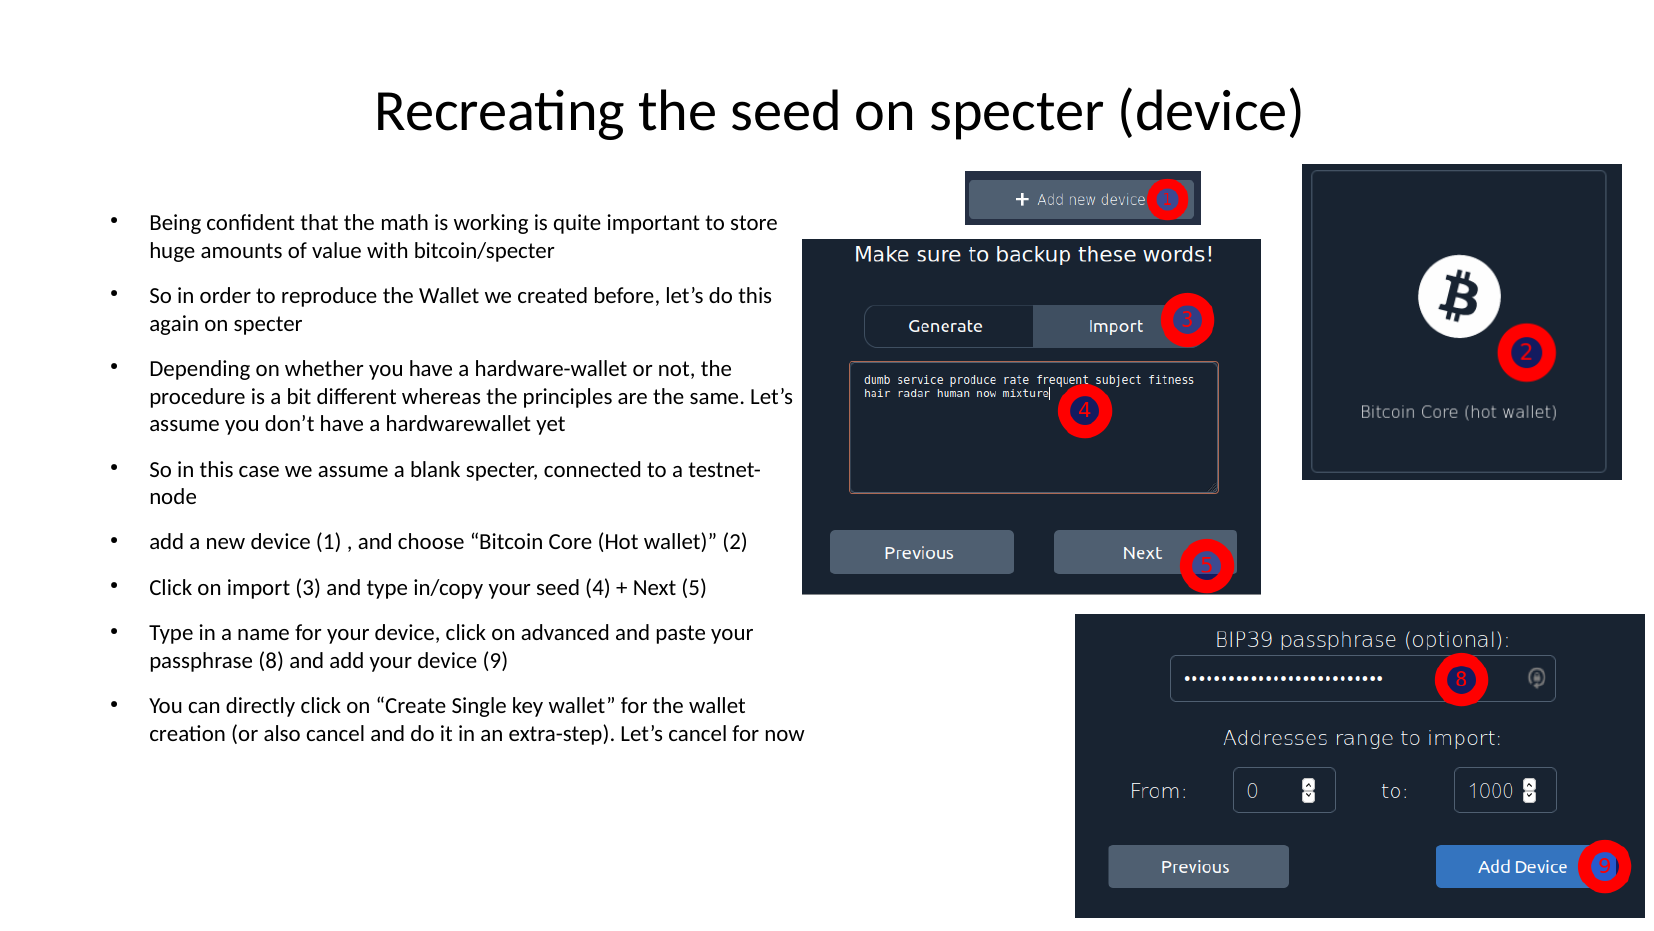

# Recreating the seed on specter (device)
Being confident that the math is working is quite important to store huge amounts of value with bitcoin/specter
So in order to reproduce the Wallet we created before, let’s do this again on specter
Depending on whether you have a hardware-wallet or not, the procedure is a bit different whereas the principles are the same. Let’s assume you don’t have a hardwarewallet yet
So in this case we assume a blank specter, connected to a testnet-node
add a new device (1) , and choose “Bitcoin Core (Hot wallet)” (2)
Click on import (3) and type in/copy your seed (4) + Next (5)
Type in a name for your device, click on advanced and paste your passphrase (8) and add your device (9)
You can directly click on “Create Single key wallet” for the wallet creation (or also cancel and do it in an extra-step). Let’s cancel for now